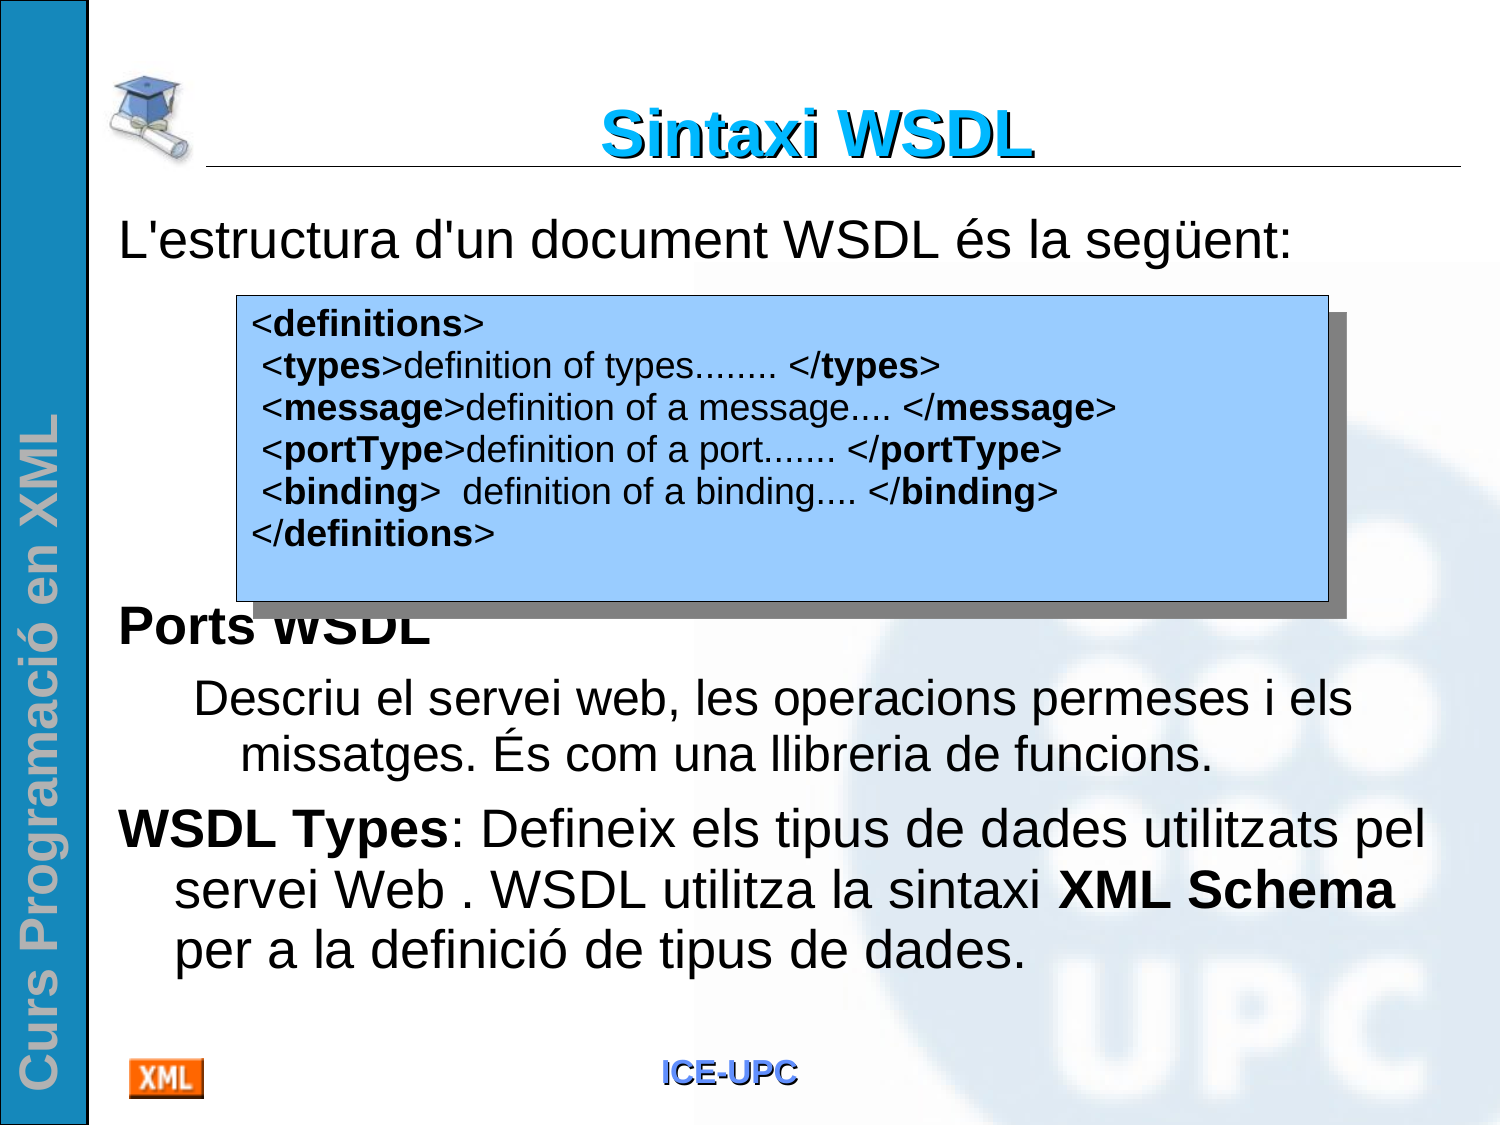

# Sintaxi WSDL
L'estructura d'un document WSDL és la següent:
Ports WSDL
Descriu el servei web, les operacions permeses i els missatges. És com una llibreria de funcions.
WSDL Types: Defineix els tipus de dades utilitzats pel servei Web . WSDL utilitza la sintaxi XML Schema per a la definició de tipus de dades.
<definitions>
 <types>definition of types........ </types>
 <message>definition of a message.... </message>
 <portType>definition of a port....... </portType>
 <binding> definition of a binding.... </binding>
</definitions>